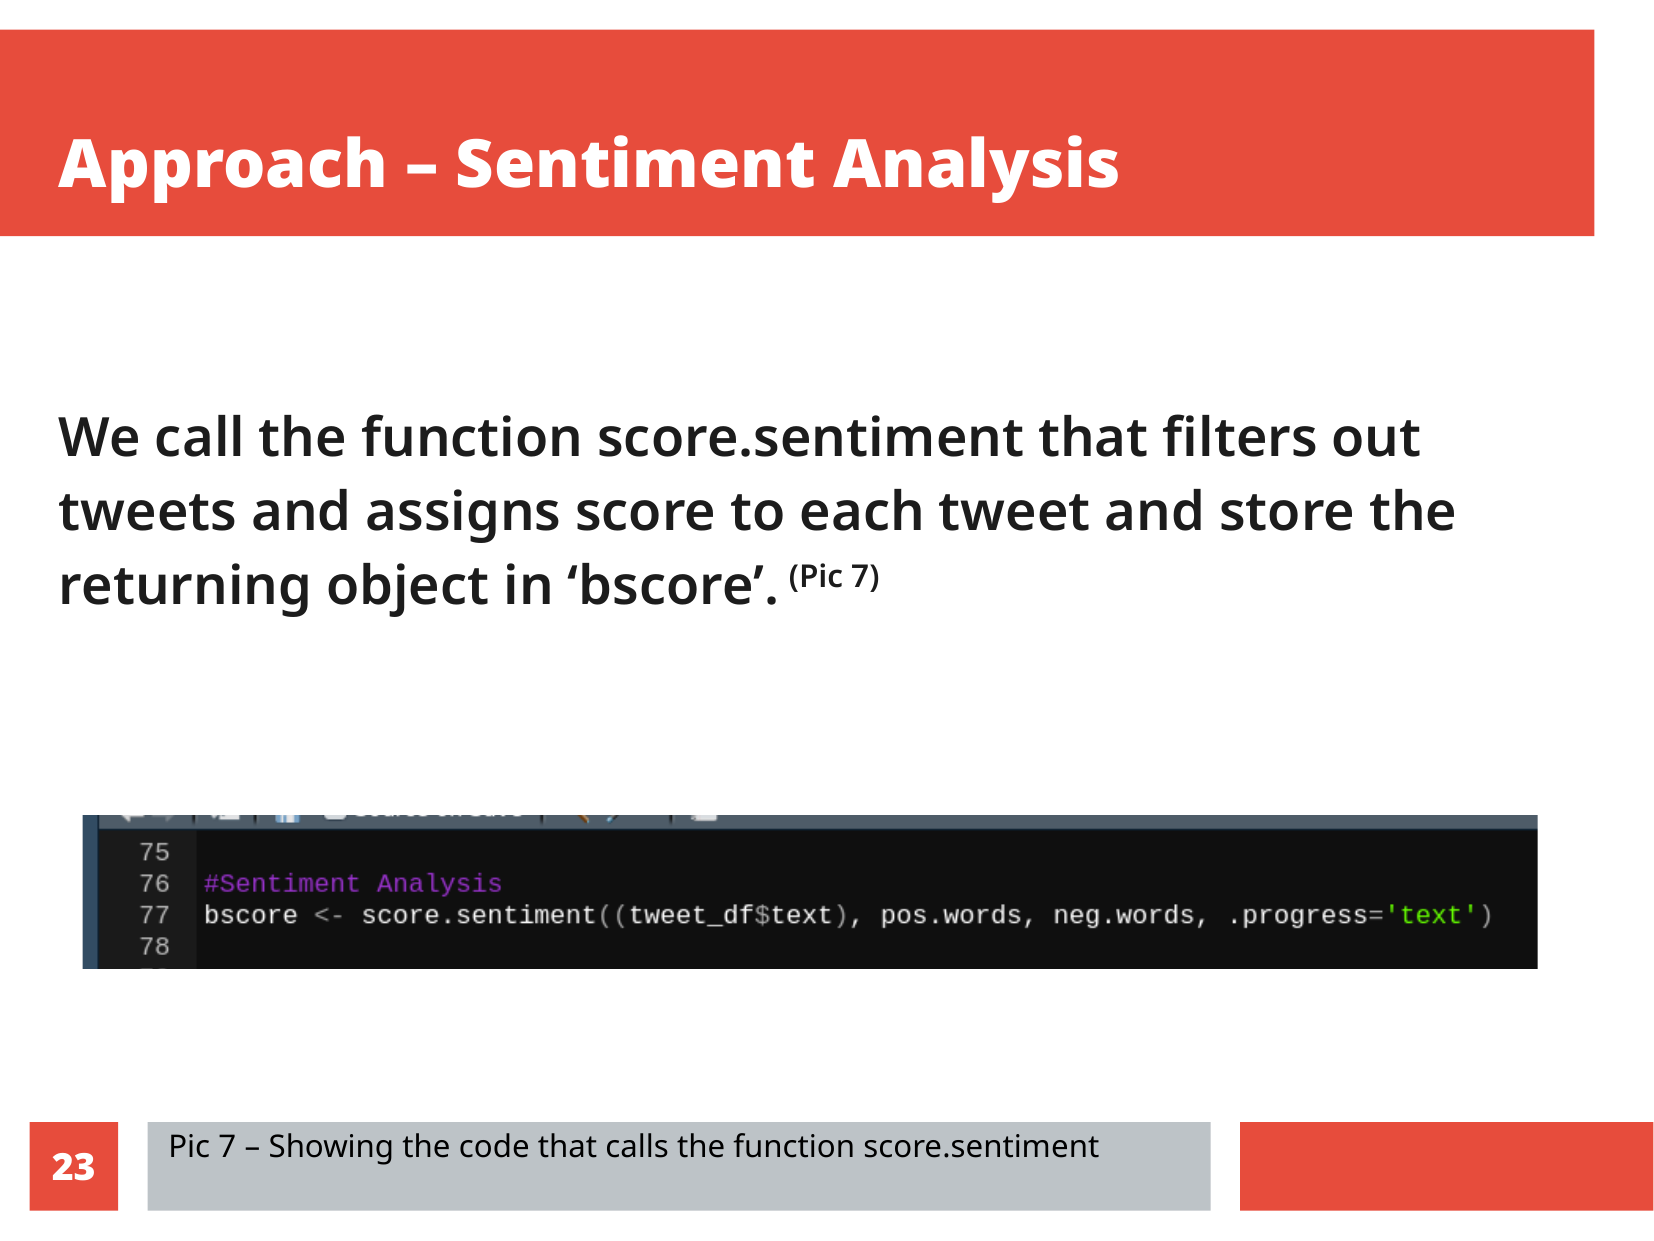

# Approach – Sentiment Analysis
We call the function score.sentiment that filters out tweets and assigns score to each tweet and store the returning object in ‘bscore’. (Pic 7)
Pic 7 – Showing the code that calls the function score.sentiment
23